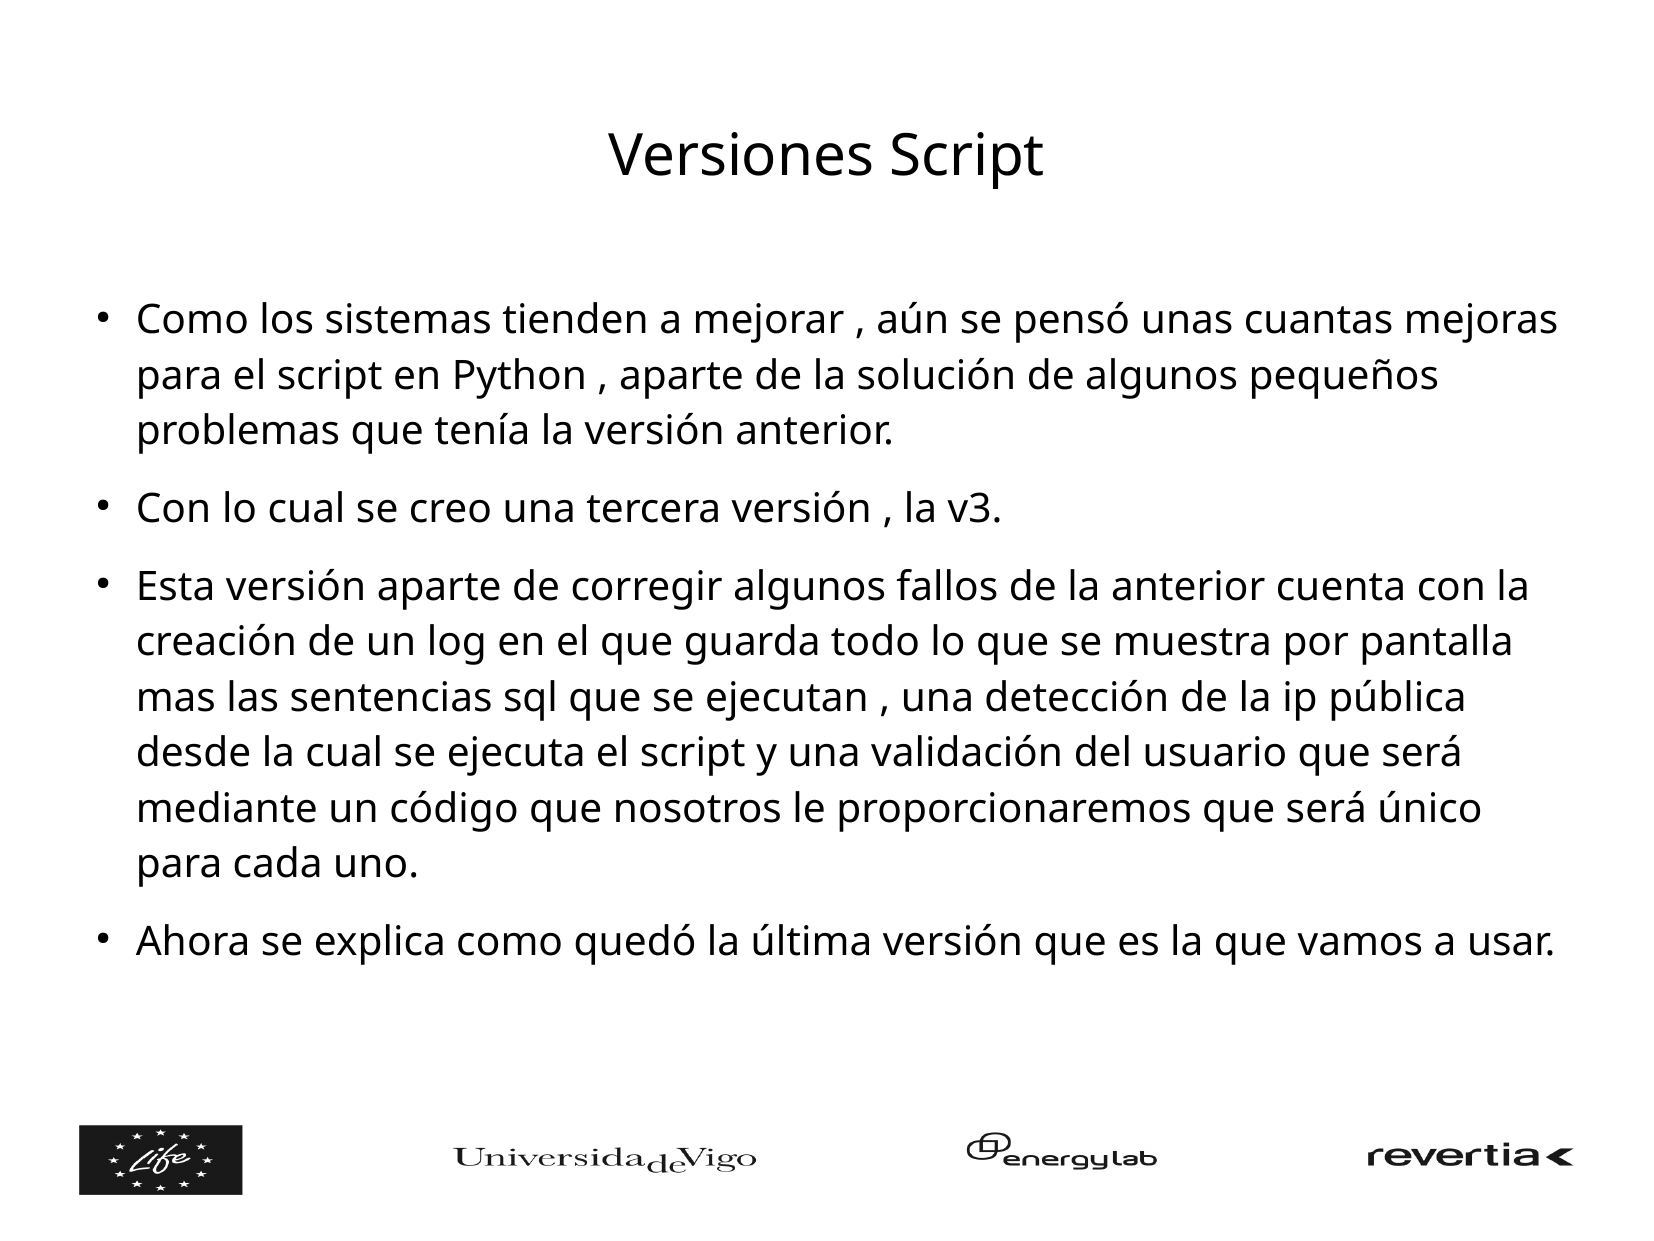

# Versiones Script
Como los sistemas tienden a mejorar , aún se pensó unas cuantas mejoras para el script en Python , aparte de la solución de algunos pequeños problemas que tenía la versión anterior.
Con lo cual se creo una tercera versión , la v3.
Esta versión aparte de corregir algunos fallos de la anterior cuenta con la creación de un log en el que guarda todo lo que se muestra por pantalla mas las sentencias sql que se ejecutan , una detección de la ip pública desde la cual se ejecuta el script y una validación del usuario que será mediante un código que nosotros le proporcionaremos que será único para cada uno.
Ahora se explica como quedó la última versión que es la que vamos a usar.